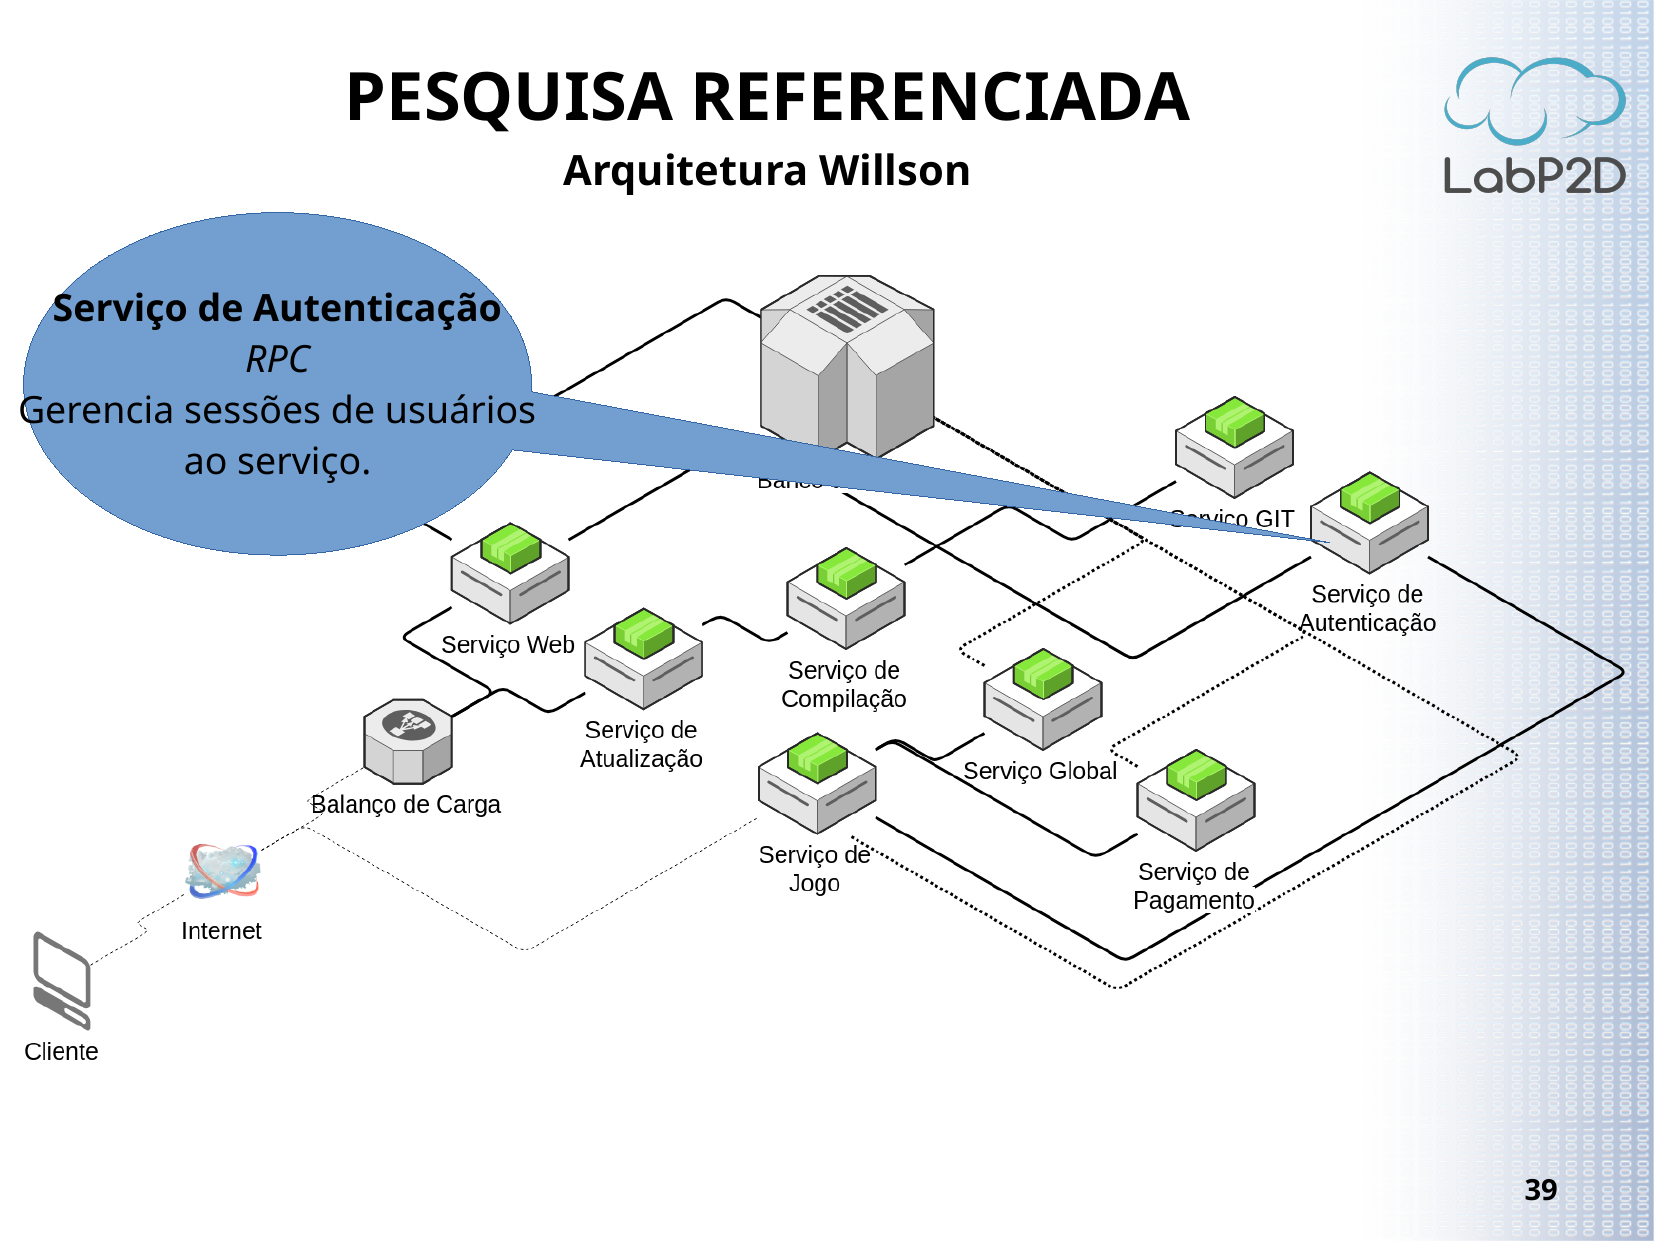

# PESQUISA REFERENCIADA Arquitetura Willson
Serviço de Autenticação
RPC
Gerencia sessões de usuários
ao serviço.
39